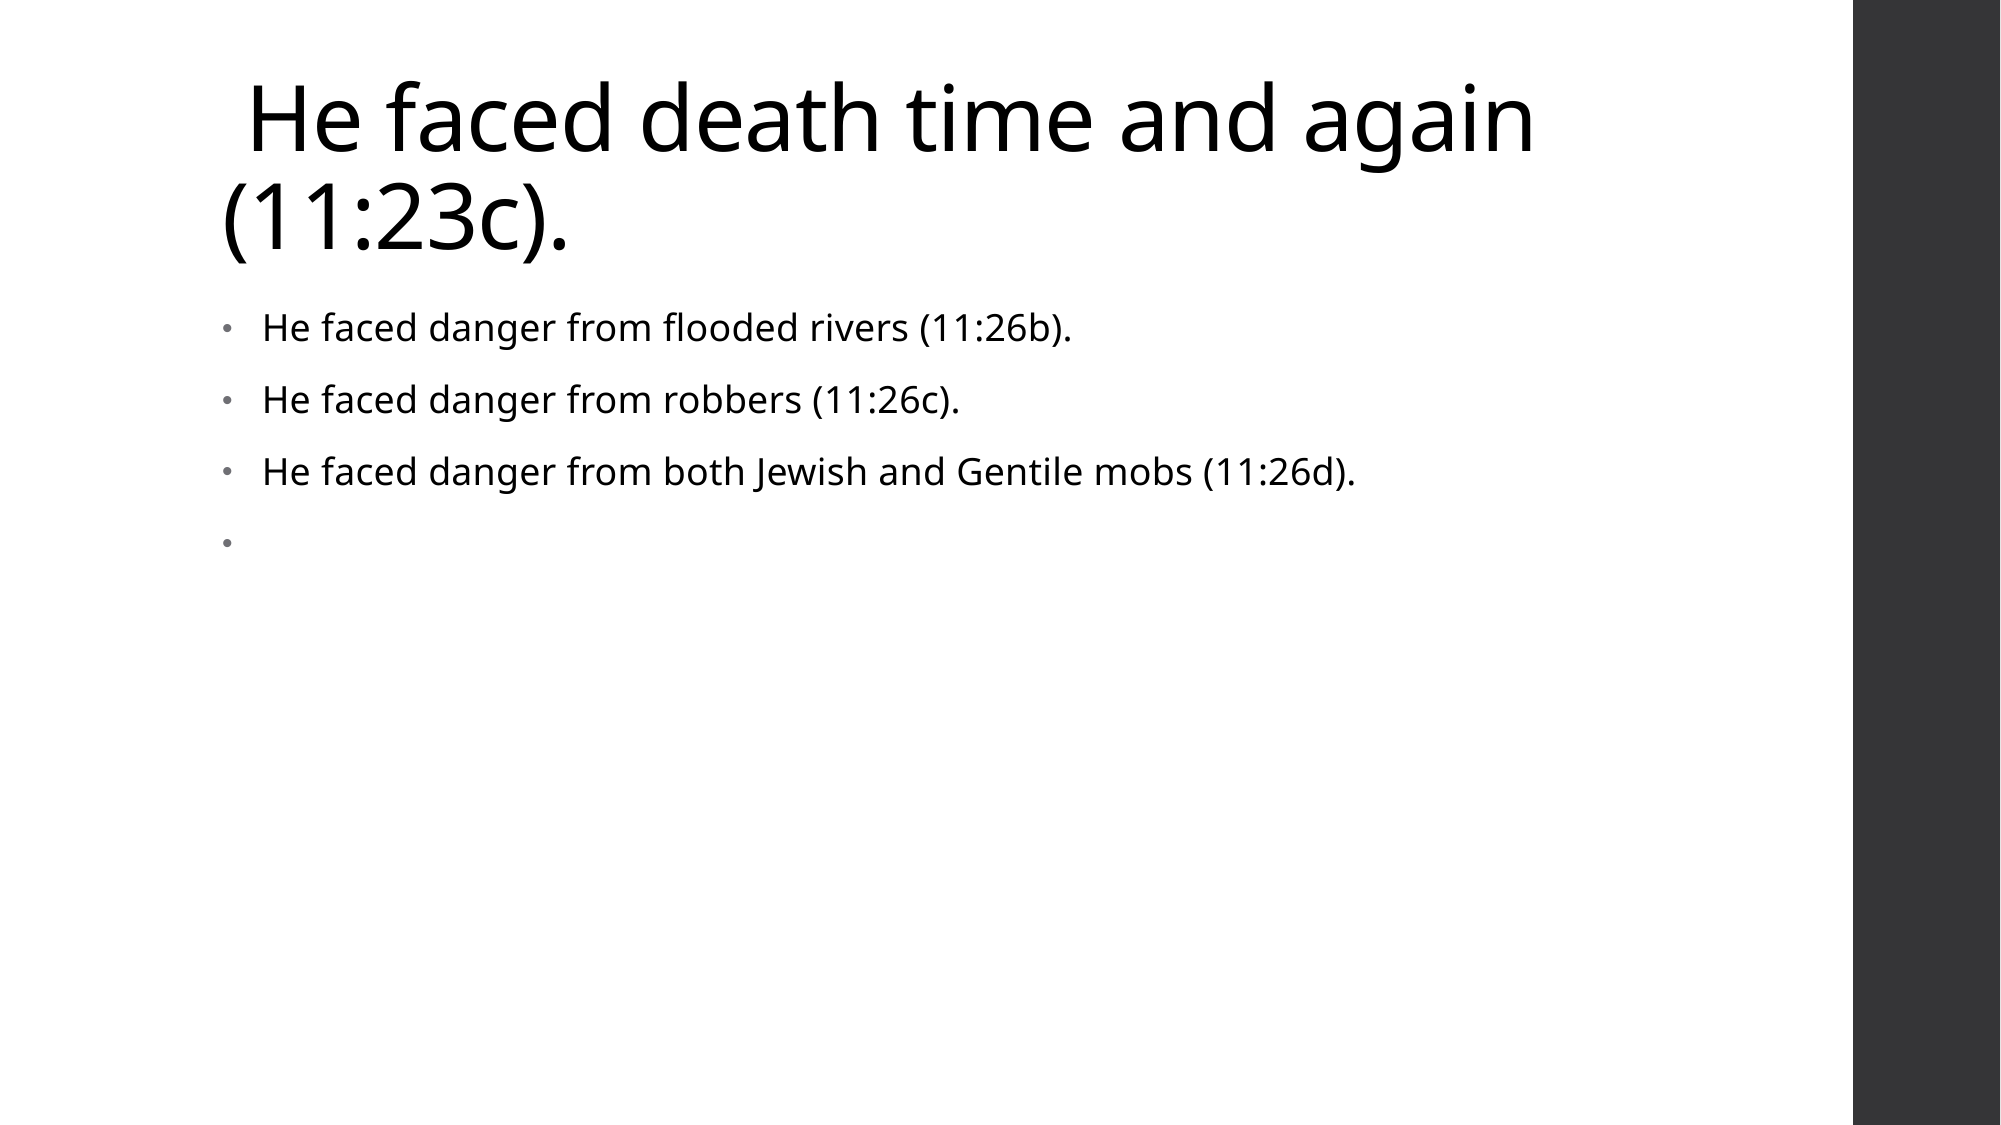

# He faced death time and again (11:23c).
 He faced danger from flooded rivers (11:26b).
 He faced danger from robbers (11:26c).
 He faced danger from both Jewish and Gentile mobs (11:26d).